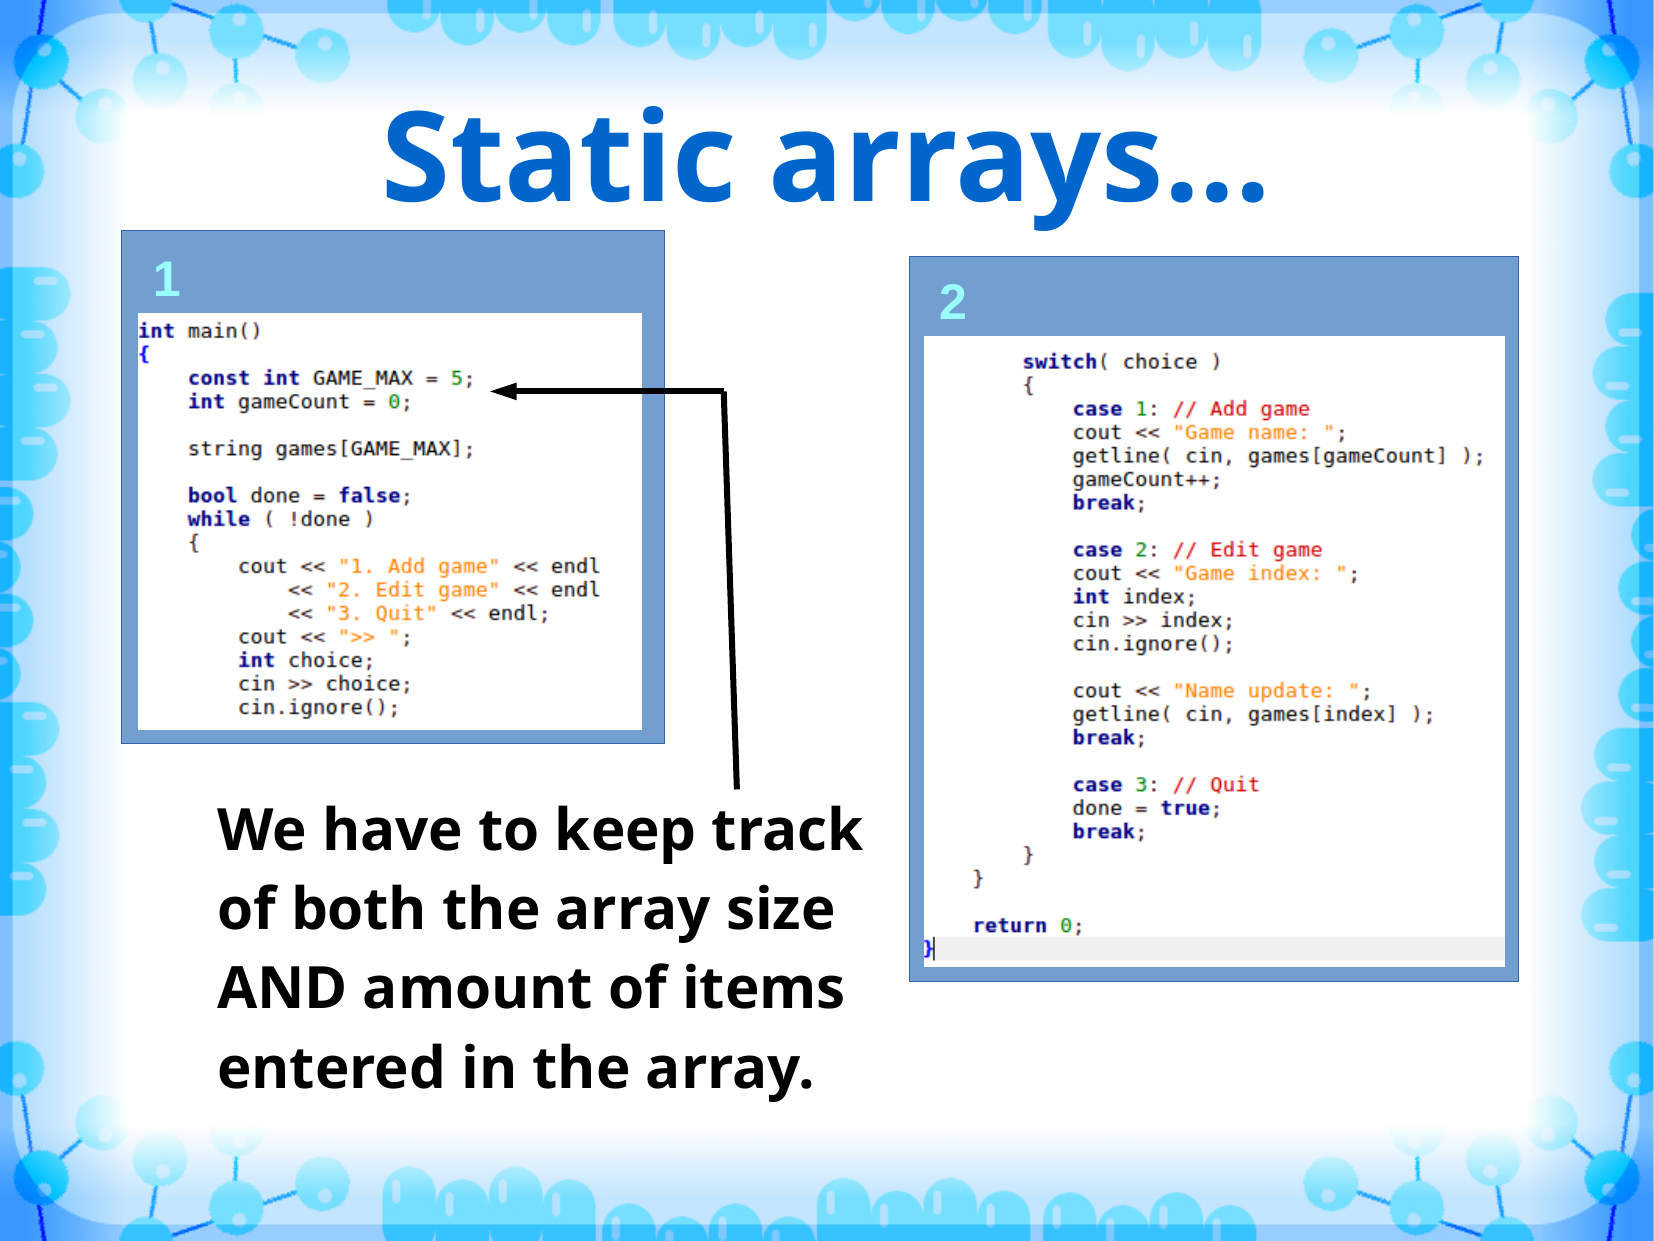

# Static arrays...
1
2
We have to keep track of both the array size AND amount of items entered in the array.